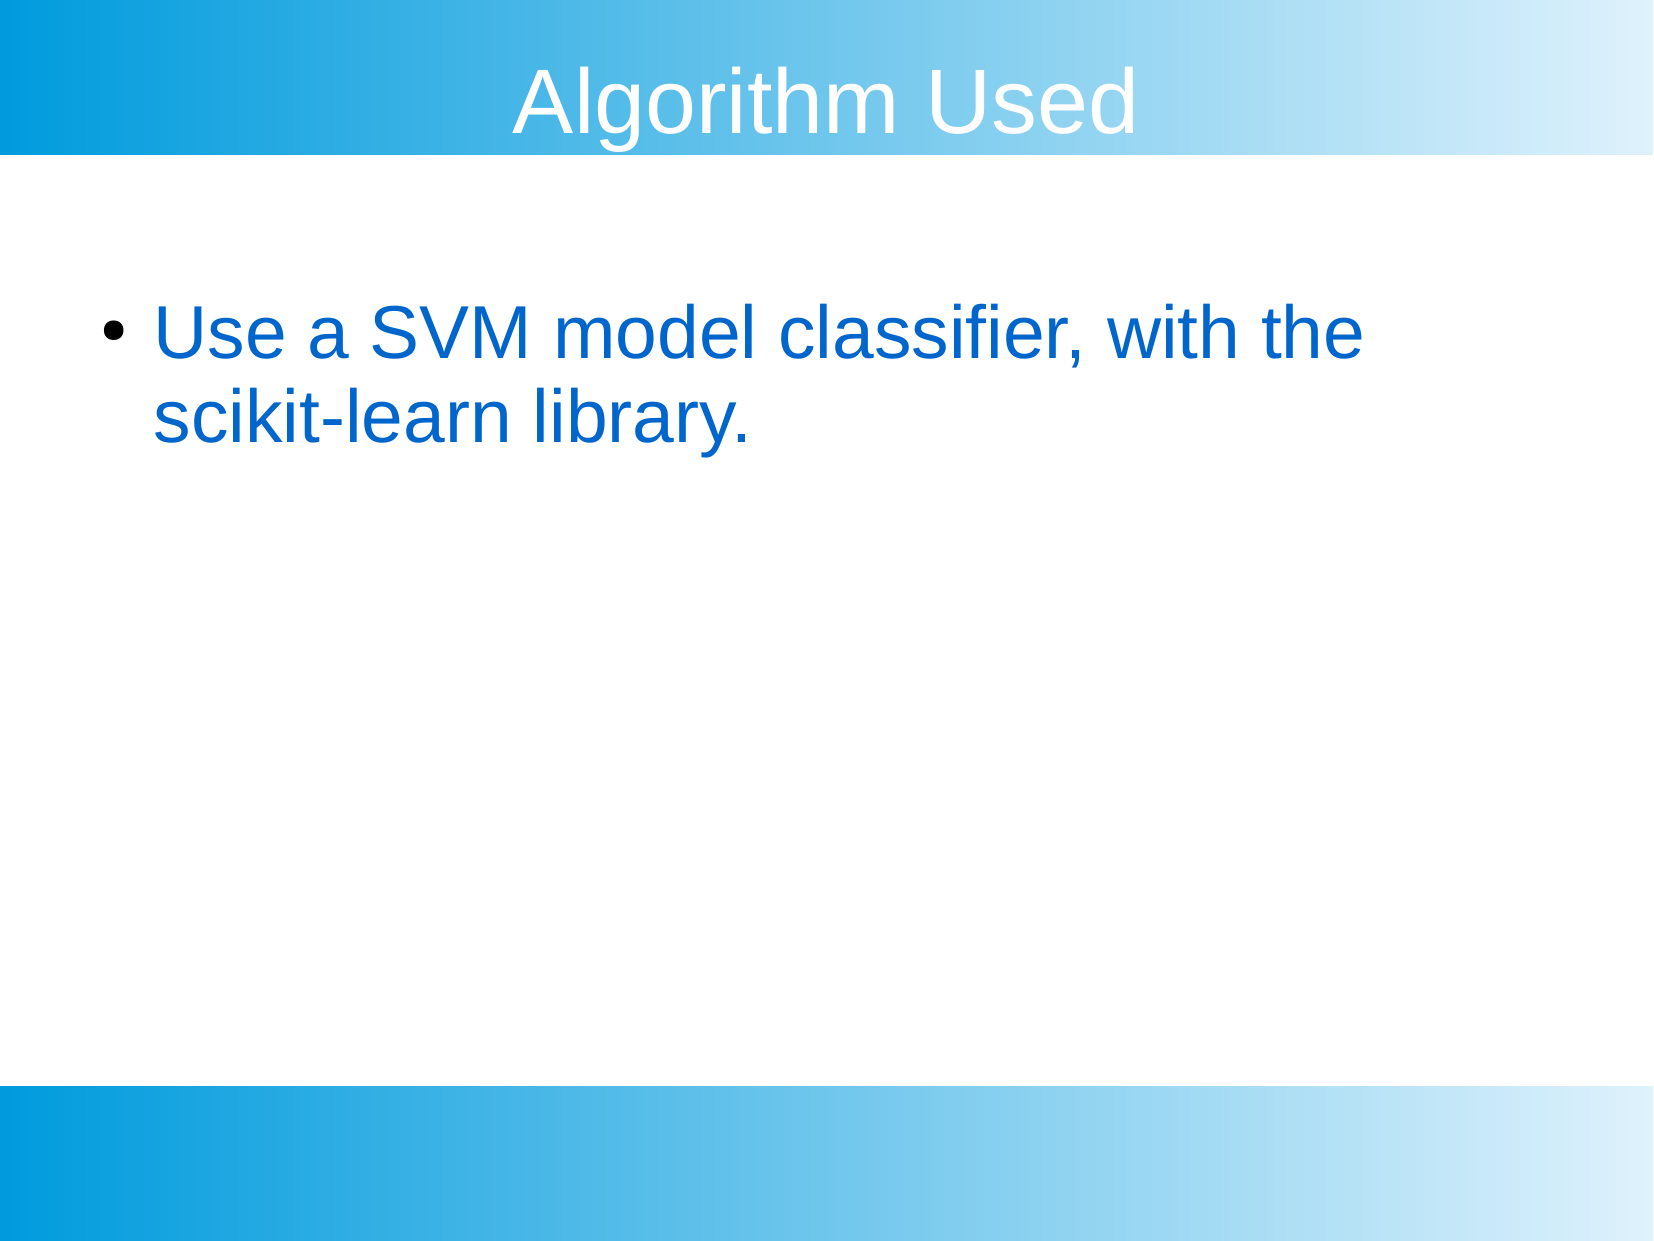

# Algorithm Used
Use a SVM model classifier, with the scikit-learn library.